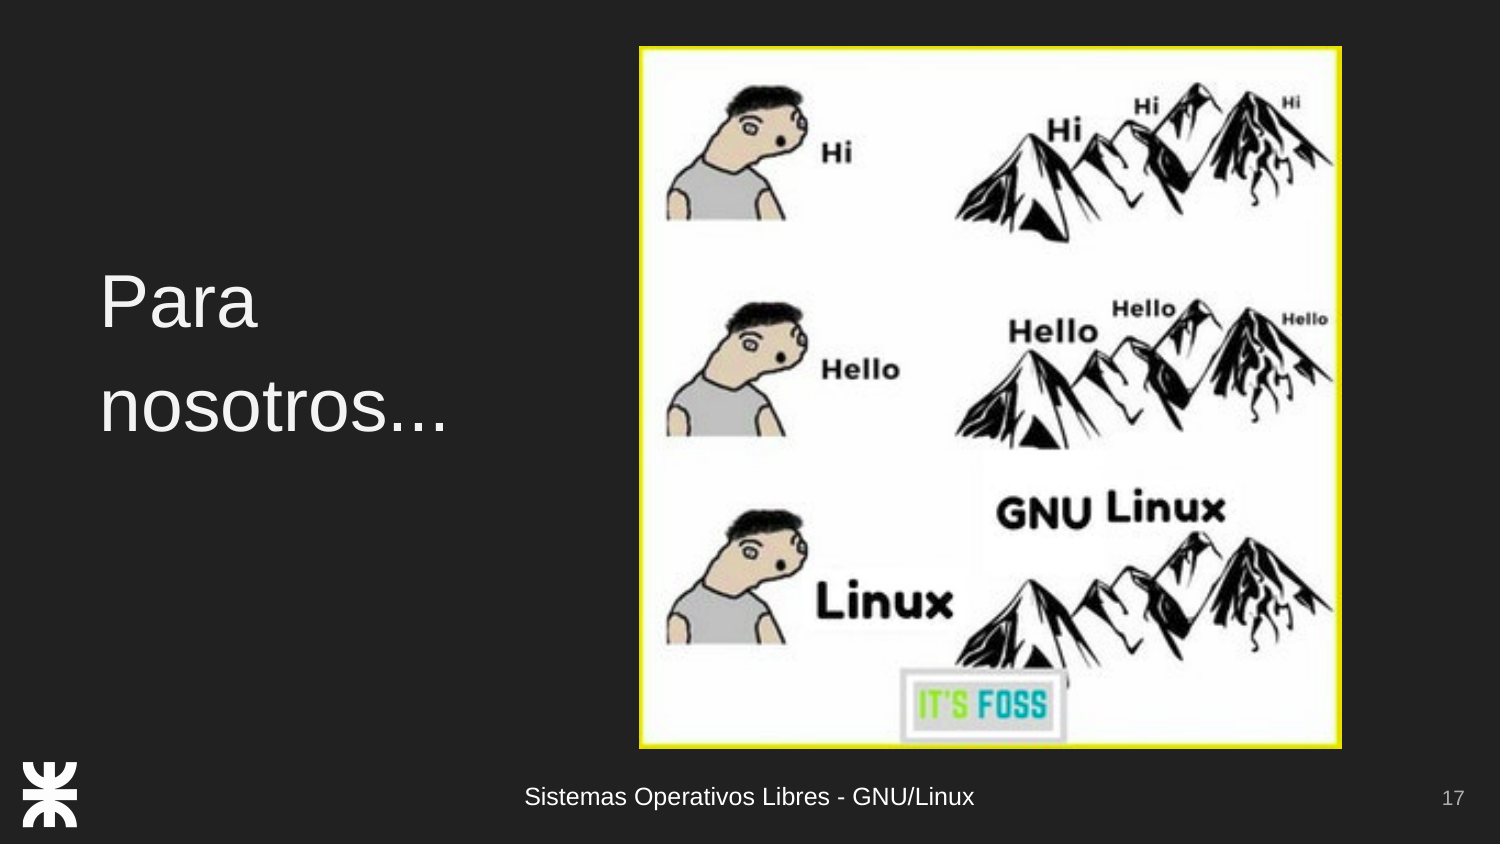

Para nosotros...
# Sistemas Operativos Libres - GNU/Linux